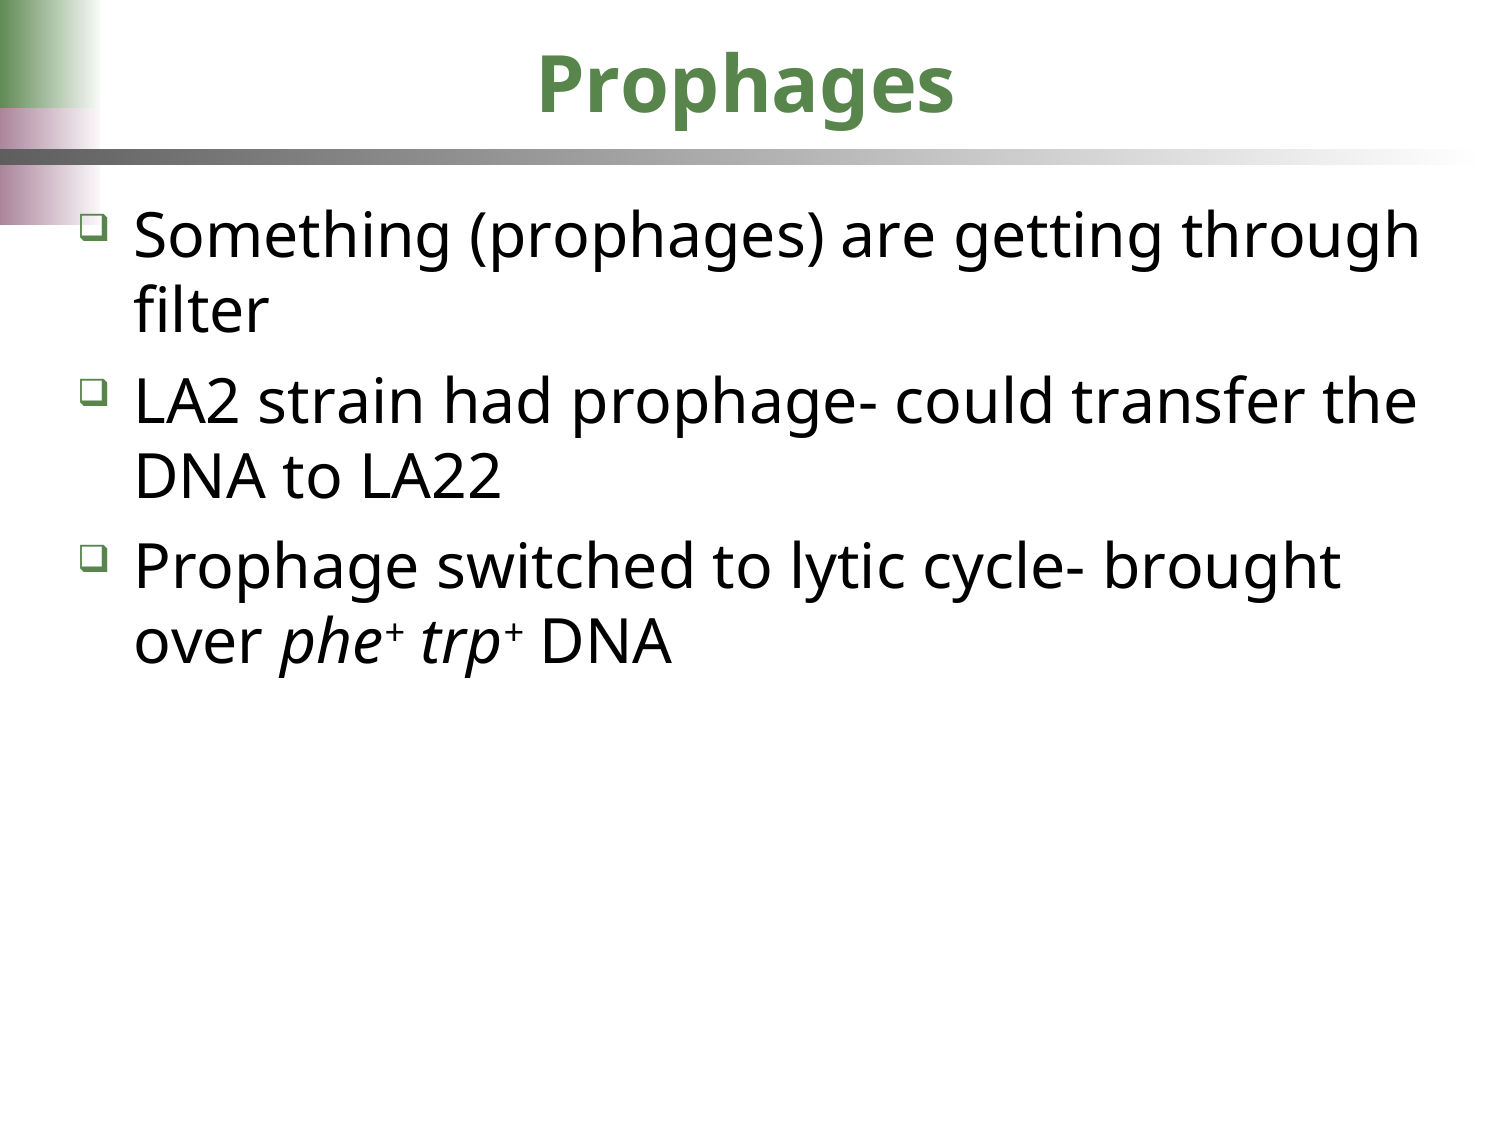

# Prophages
Something (prophages) are getting through filter
LA2 strain had prophage- could transfer the DNA to LA22
Prophage switched to lytic cycle- brought over phe+ trp+ DNA